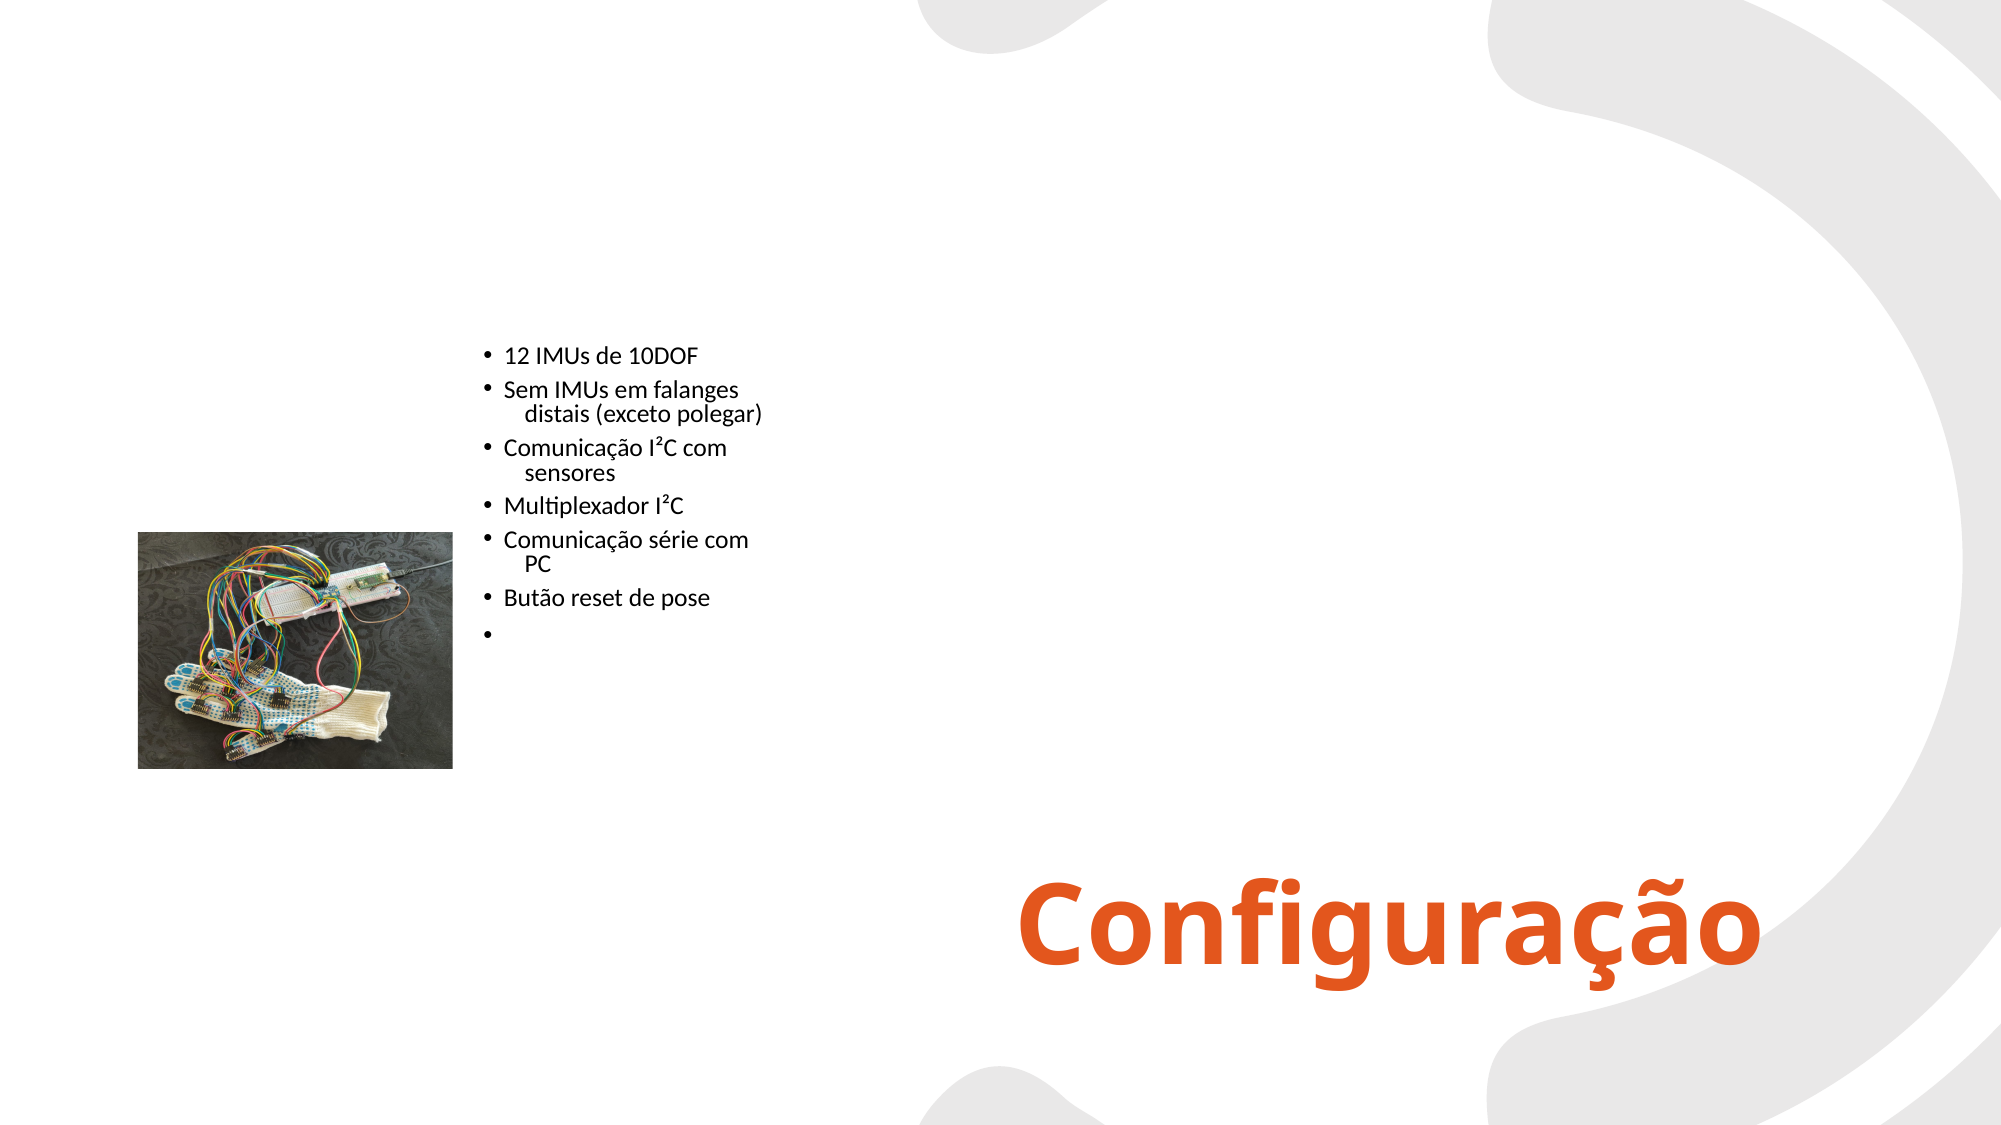

# Configuração
12 IMUs de 10DOF
Sem IMUs em falanges distais (exceto polegar)
Comunicação I²C com sensores
Multiplexador I²C
Comunicação série com PC
Butão reset de pose